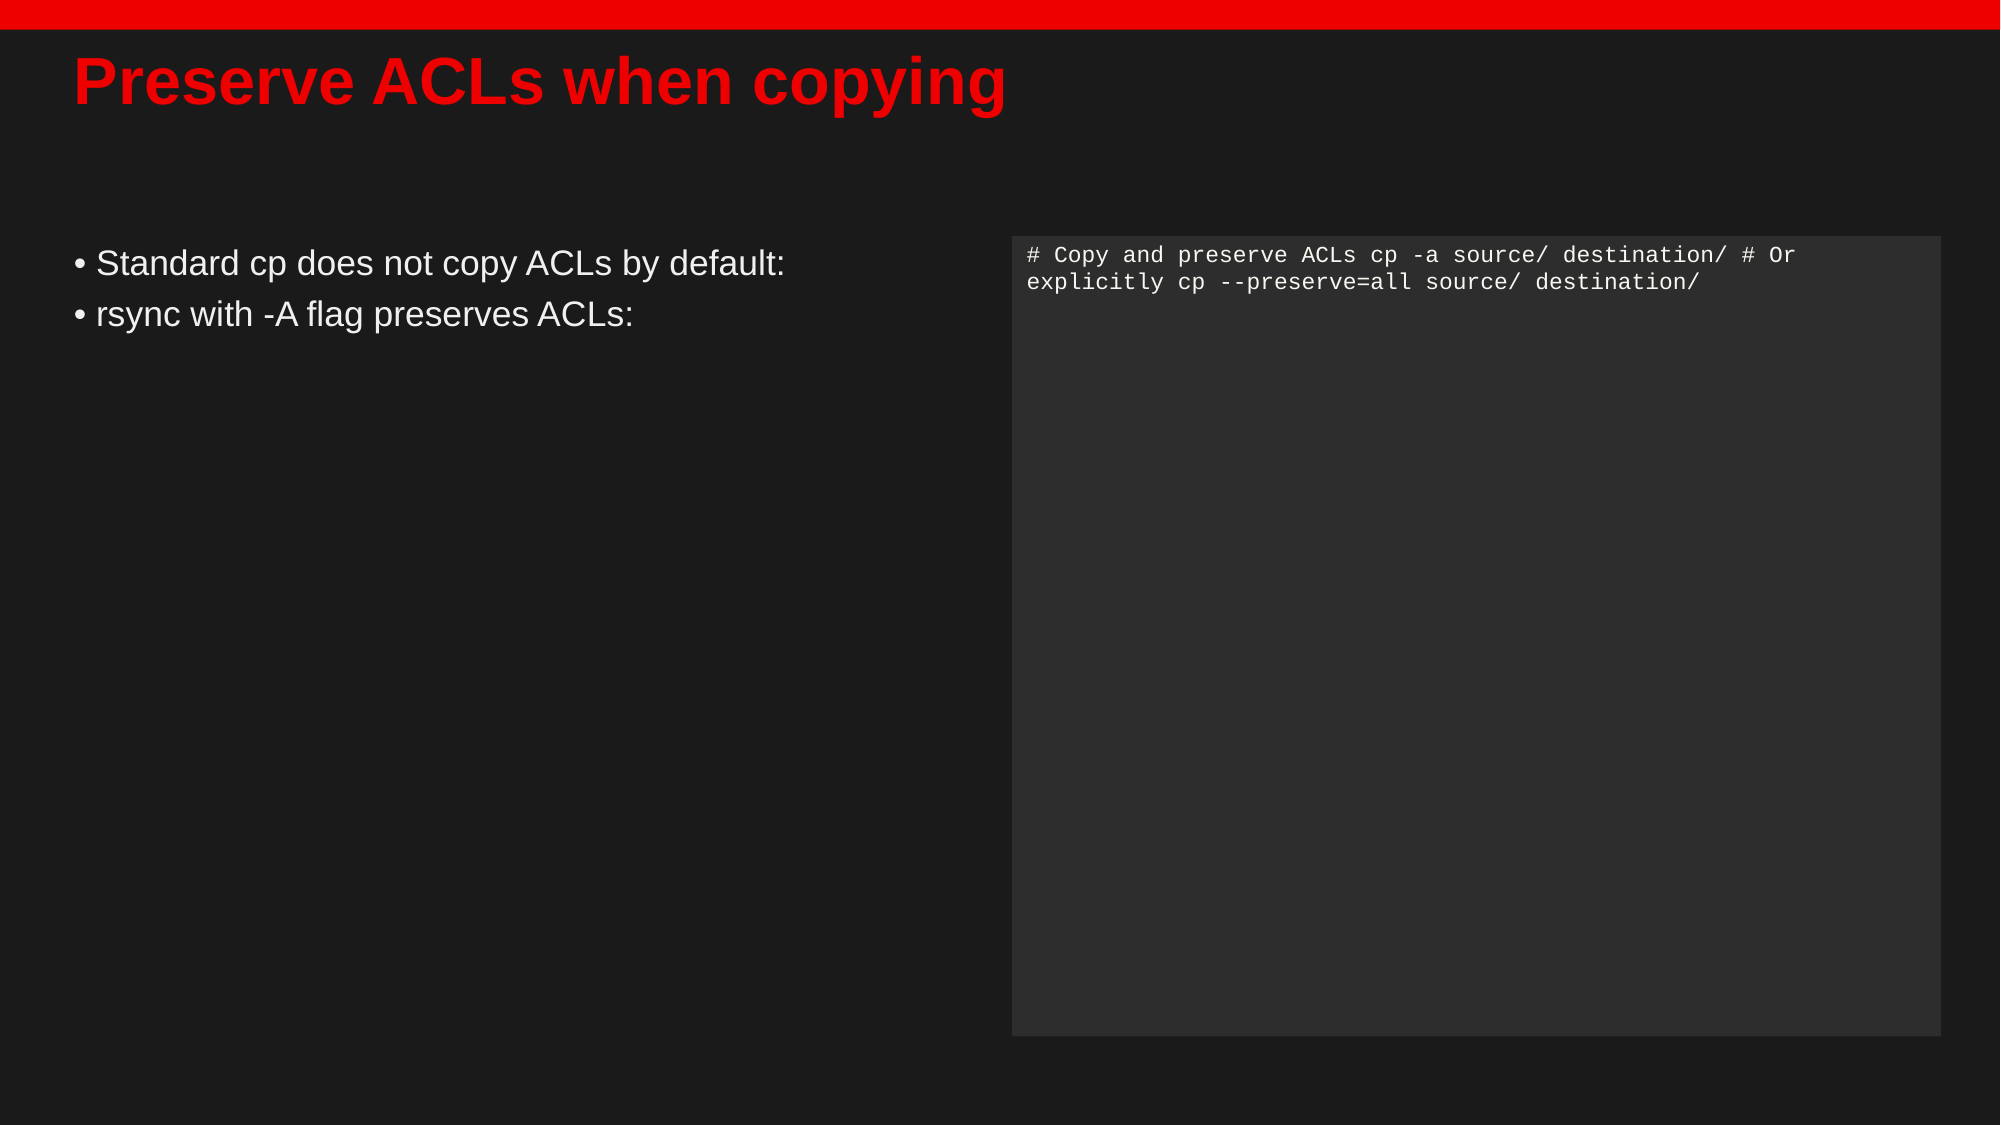

Preserve ACLs when copying
• Standard cp does not copy ACLs by default:
• rsync with -A flag preserves ACLs:
# Copy and preserve ACLs cp -a source/ destination/ # Or explicitly cp --preserve=all source/ destination/